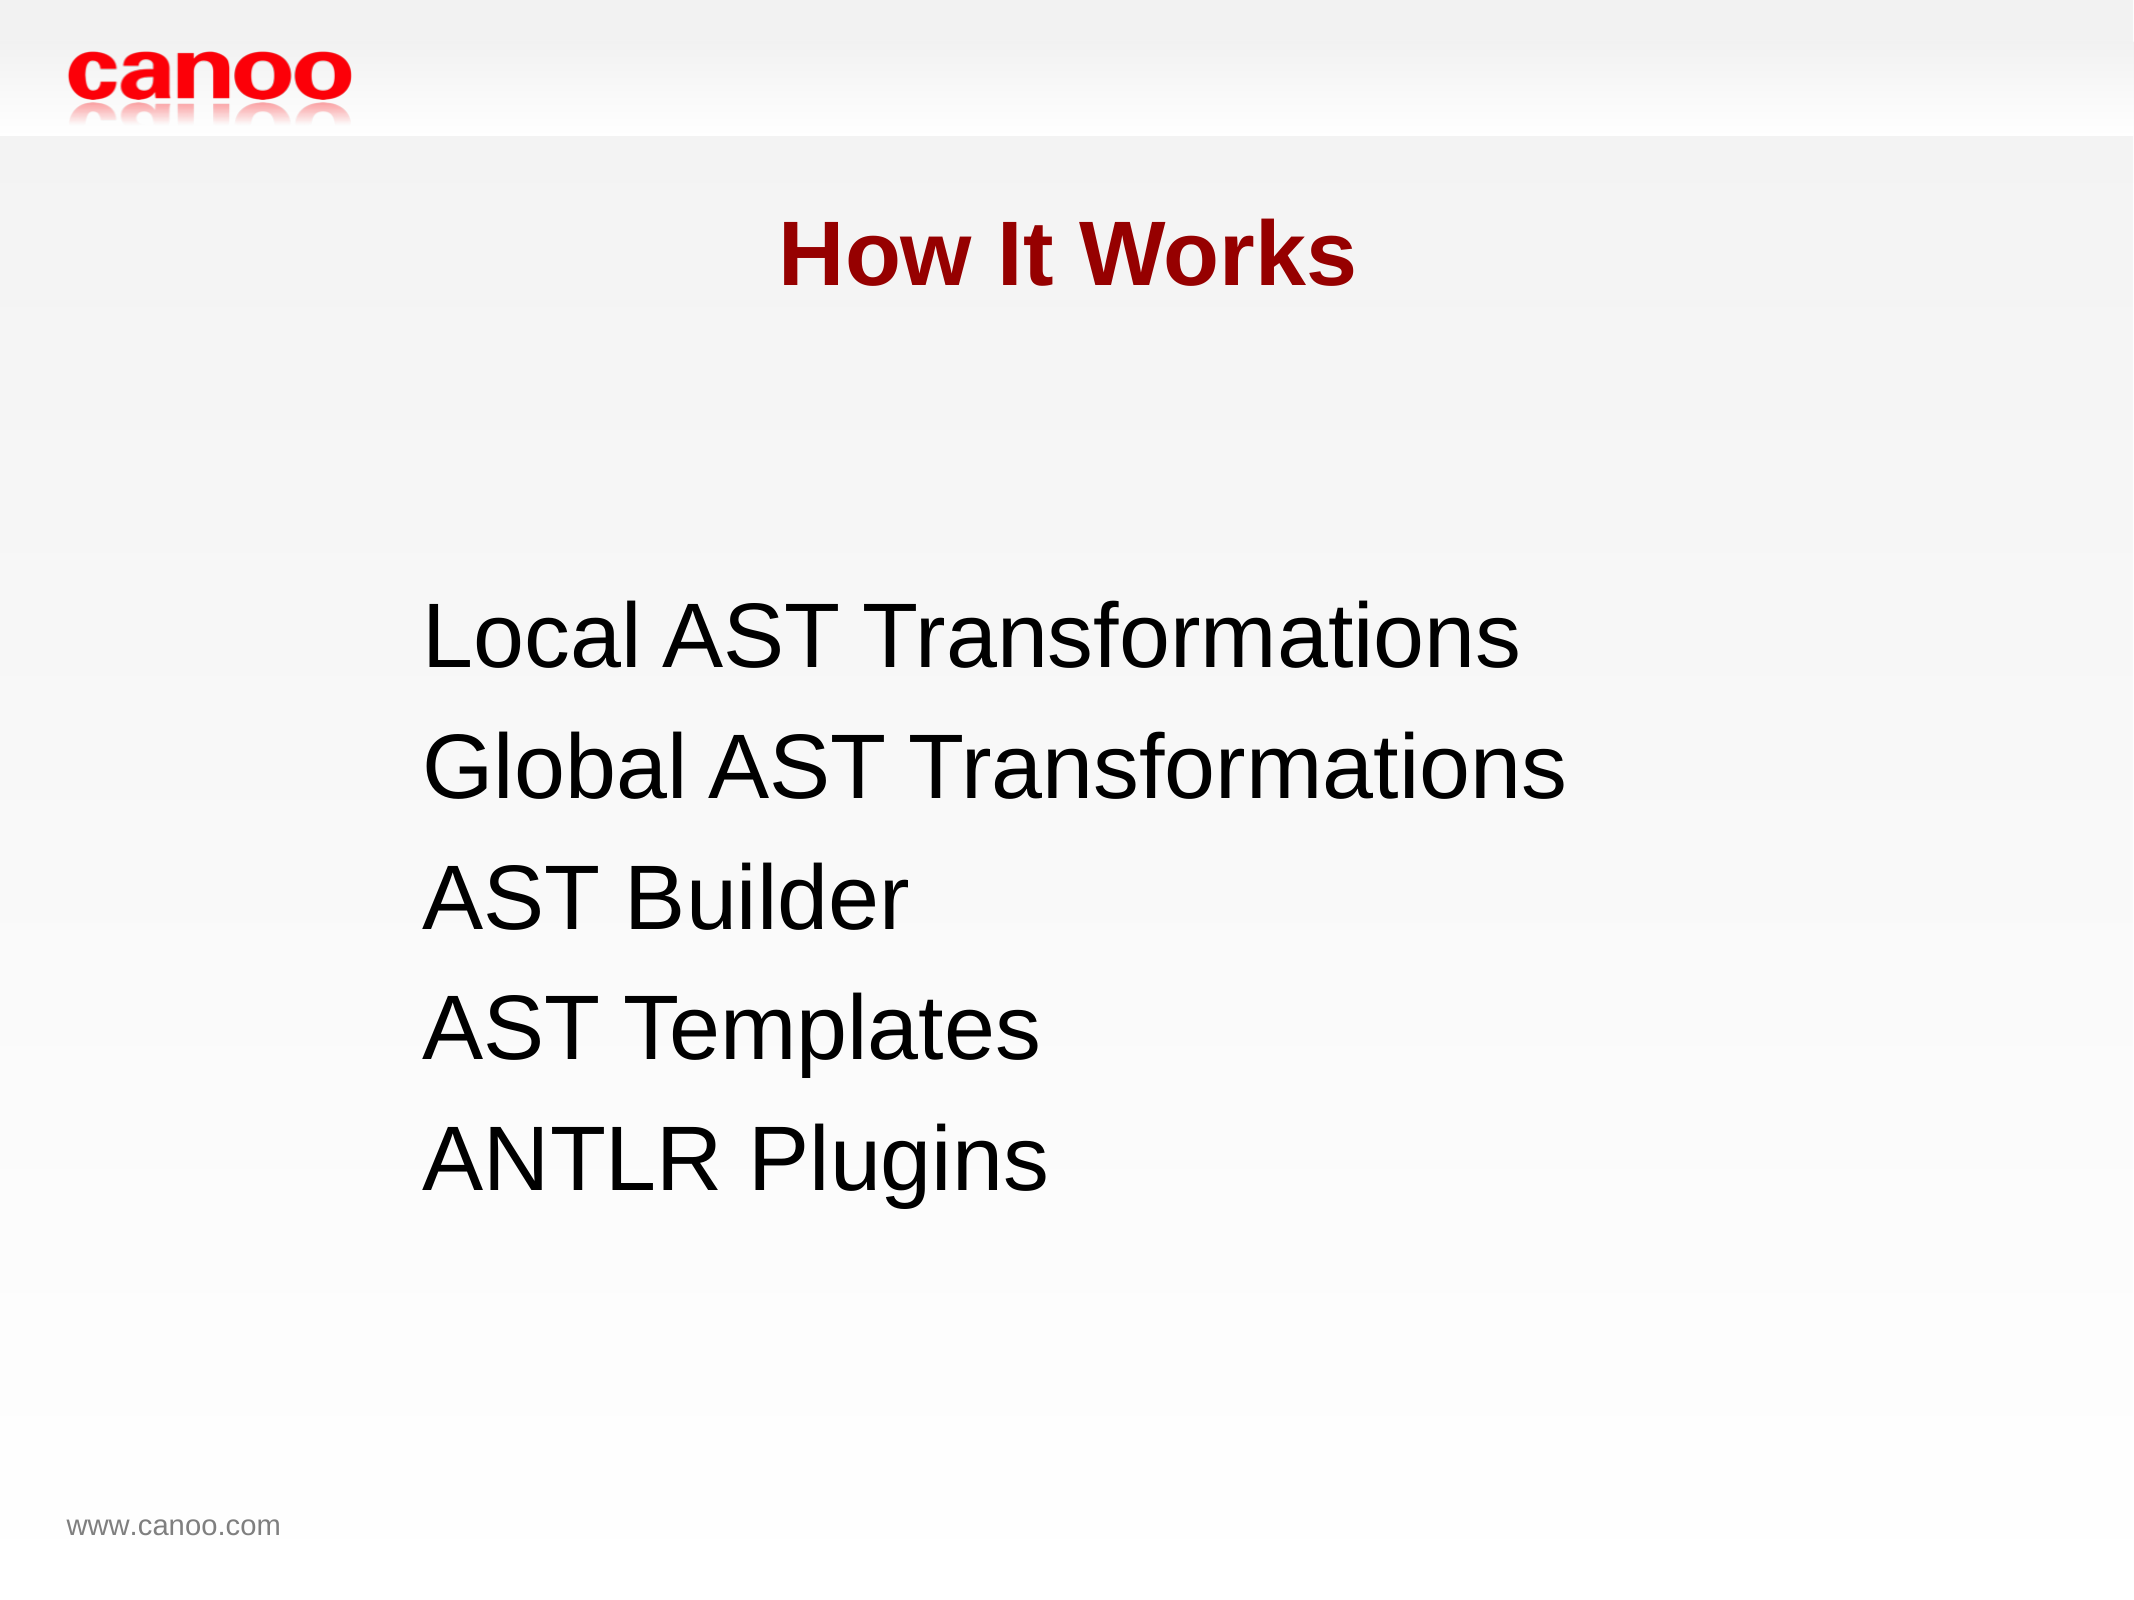

# How It Works
Local AST Transformations
Global AST Transformations
AST Builder
AST Templates
ANTLR Plugins